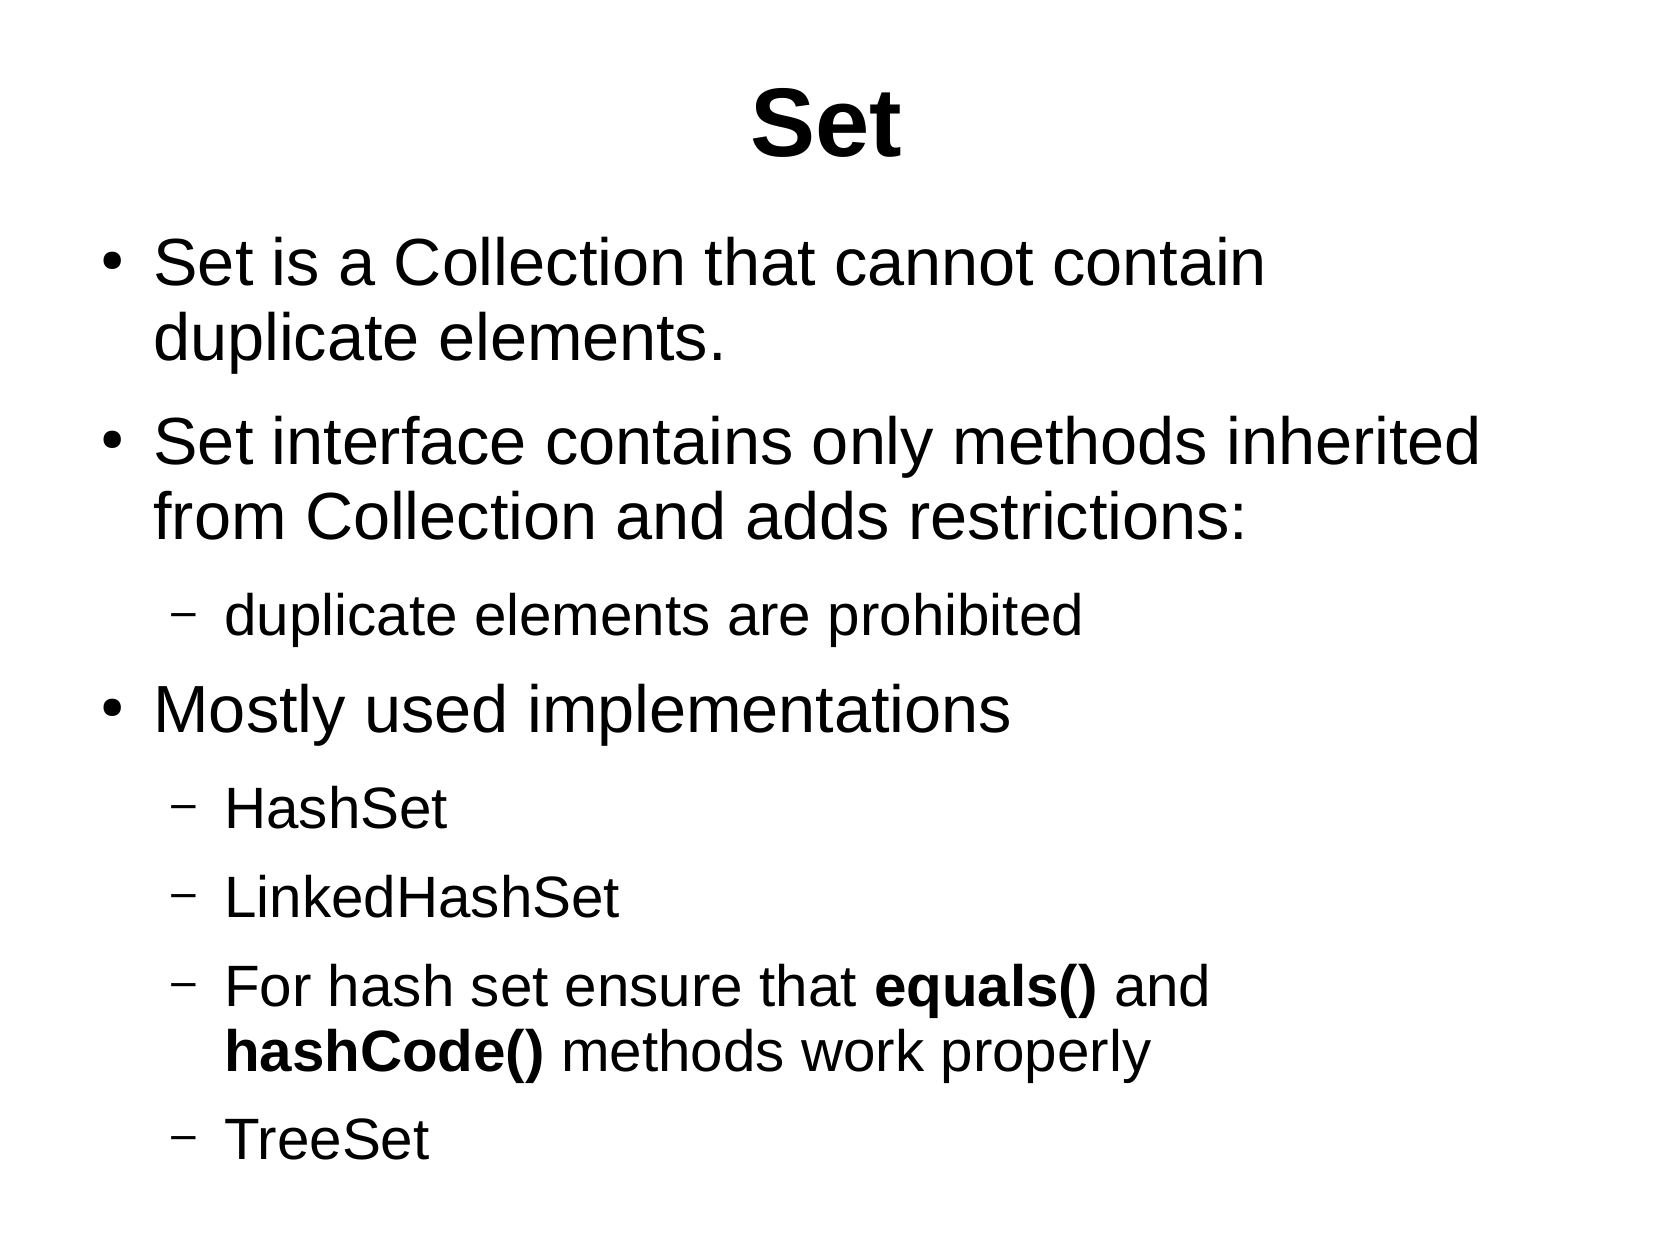

# Set
Set is a Collection that cannot contain duplicate elements.
Set interface contains only methods inherited from Collection and adds restrictions:
duplicate elements are prohibited
Mostly used implementations
HashSet
LinkedHashSet
For hash set ensure that equals() and hashCode() methods work properly
TreeSet